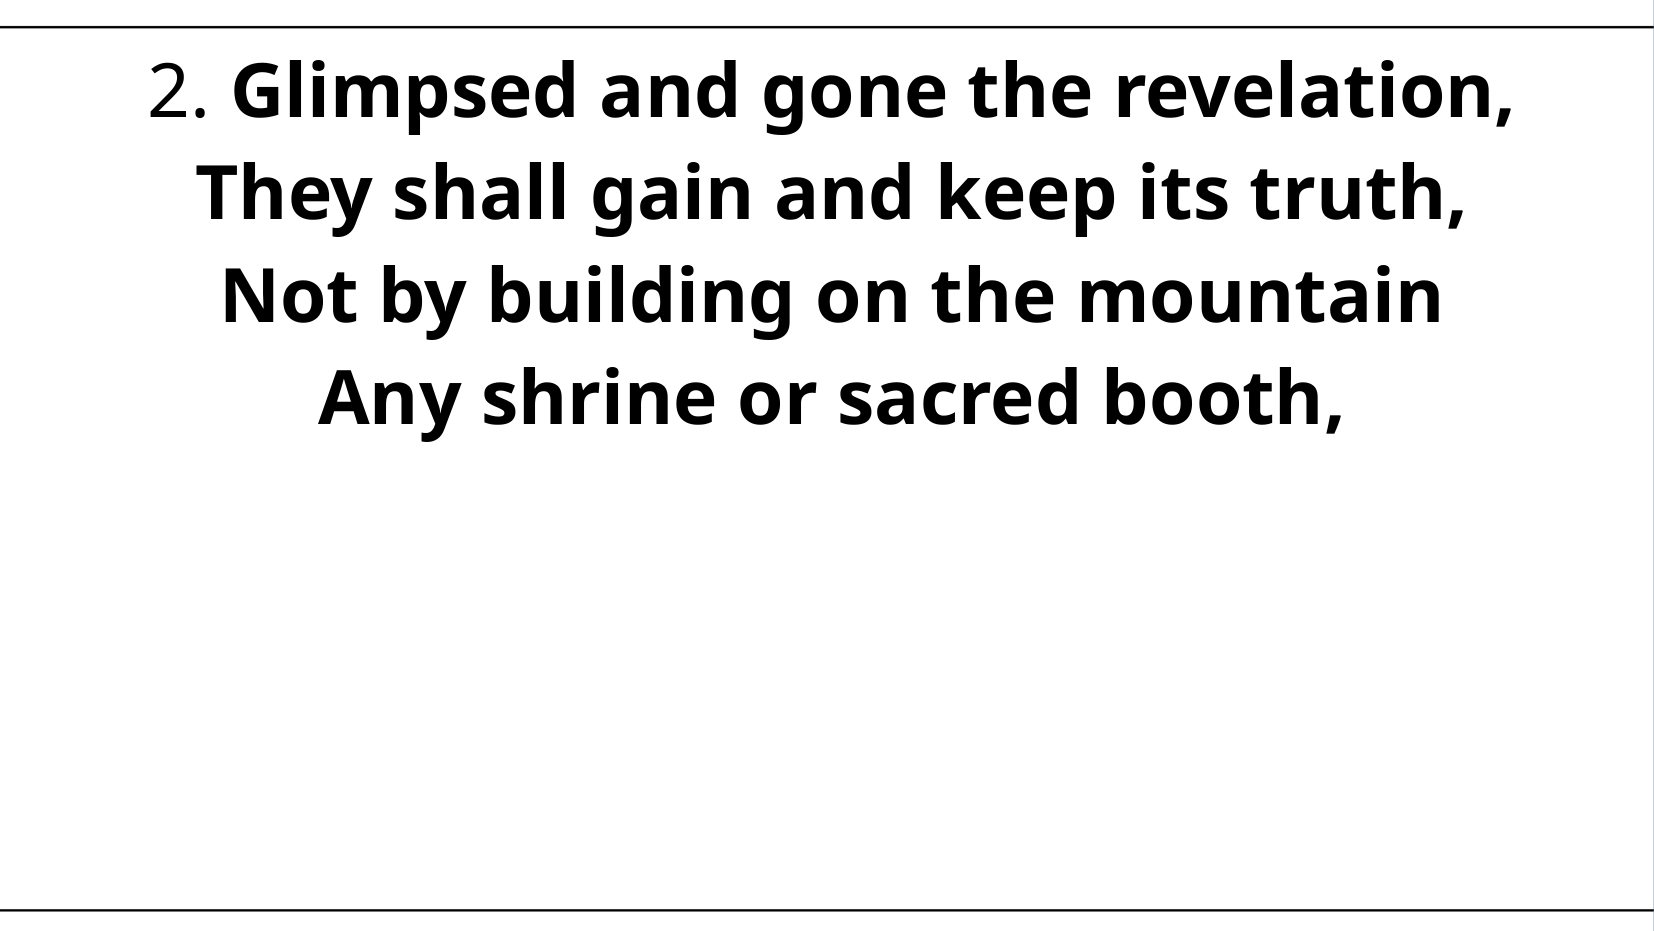

2. Glimpsed and gone the revelation,
They shall gain and keep its truth,
Not by building on the mountain
Any shrine or sacred booth,